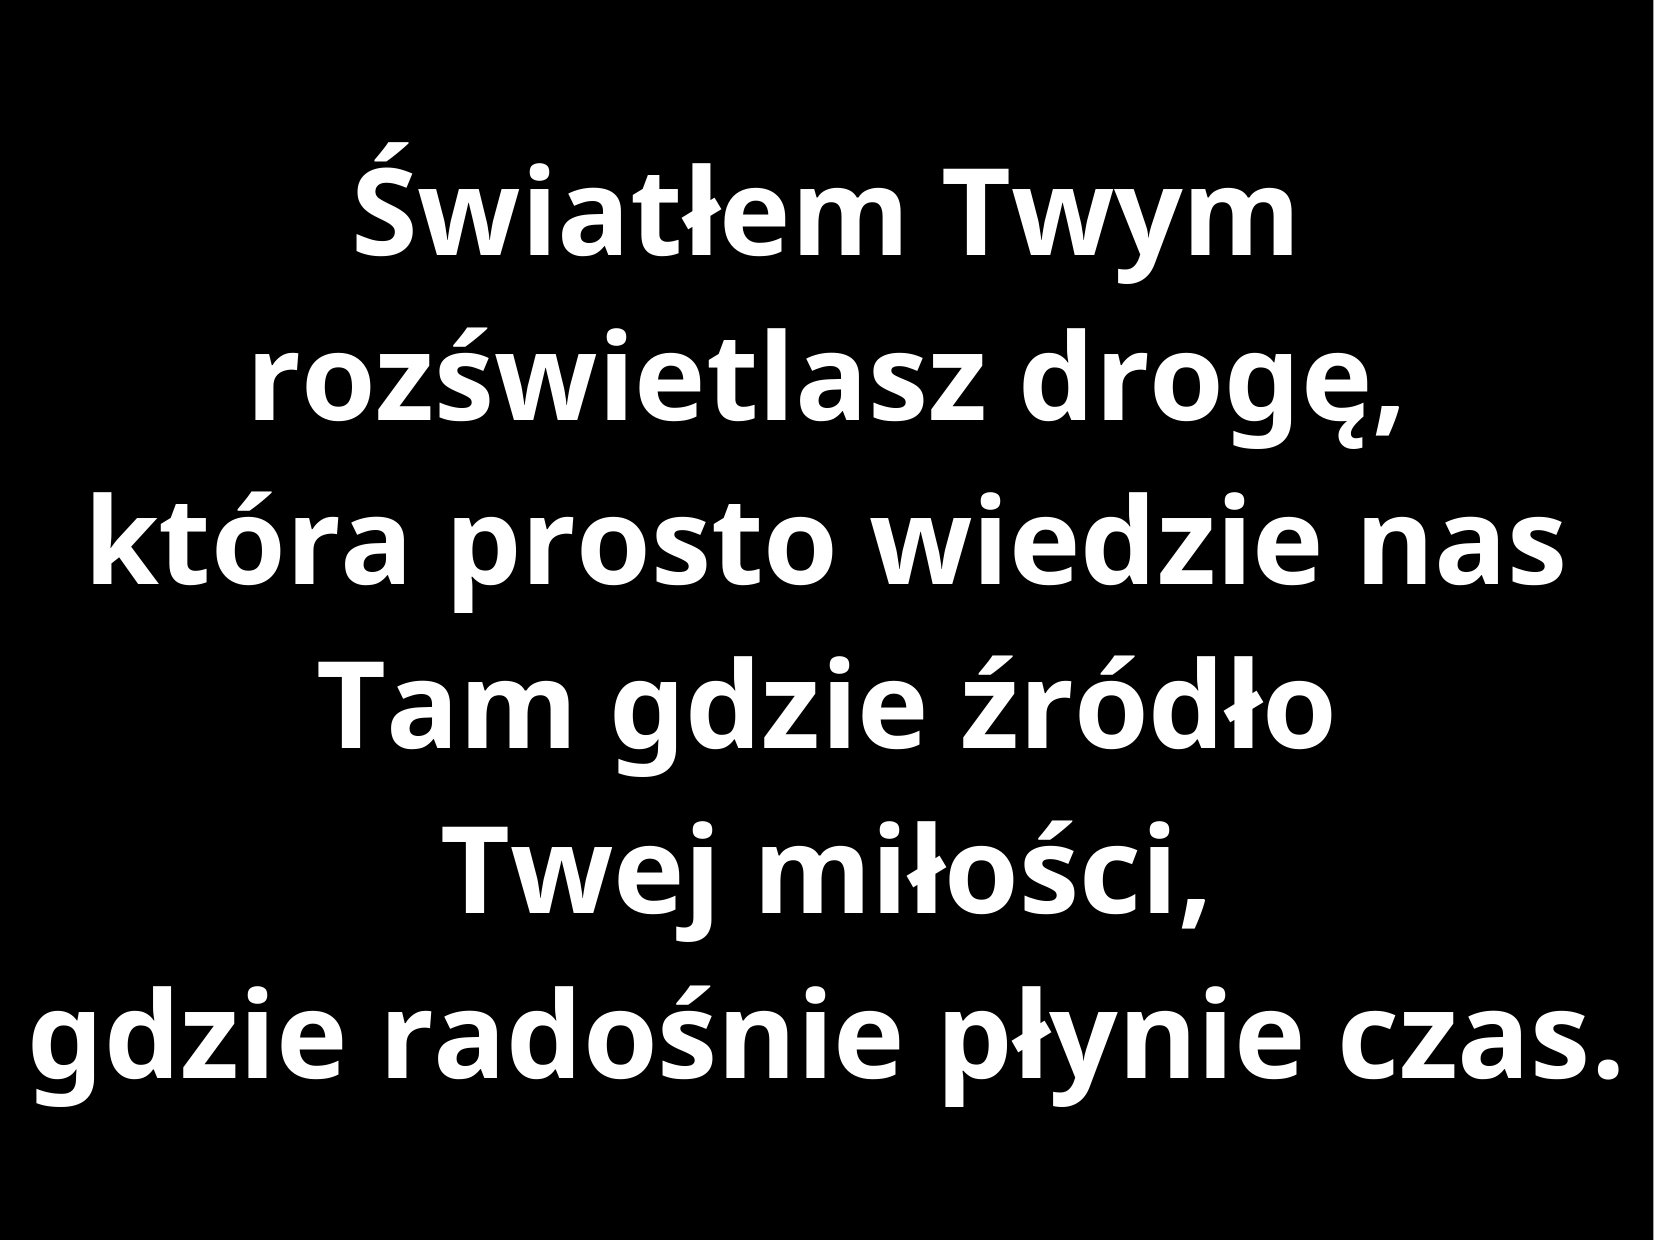

# Światłem Twym rozświetlasz drogę, która prosto wiedzie nas Tam gdzie źródło Twej miłości, gdzie radośnie płynie czas.